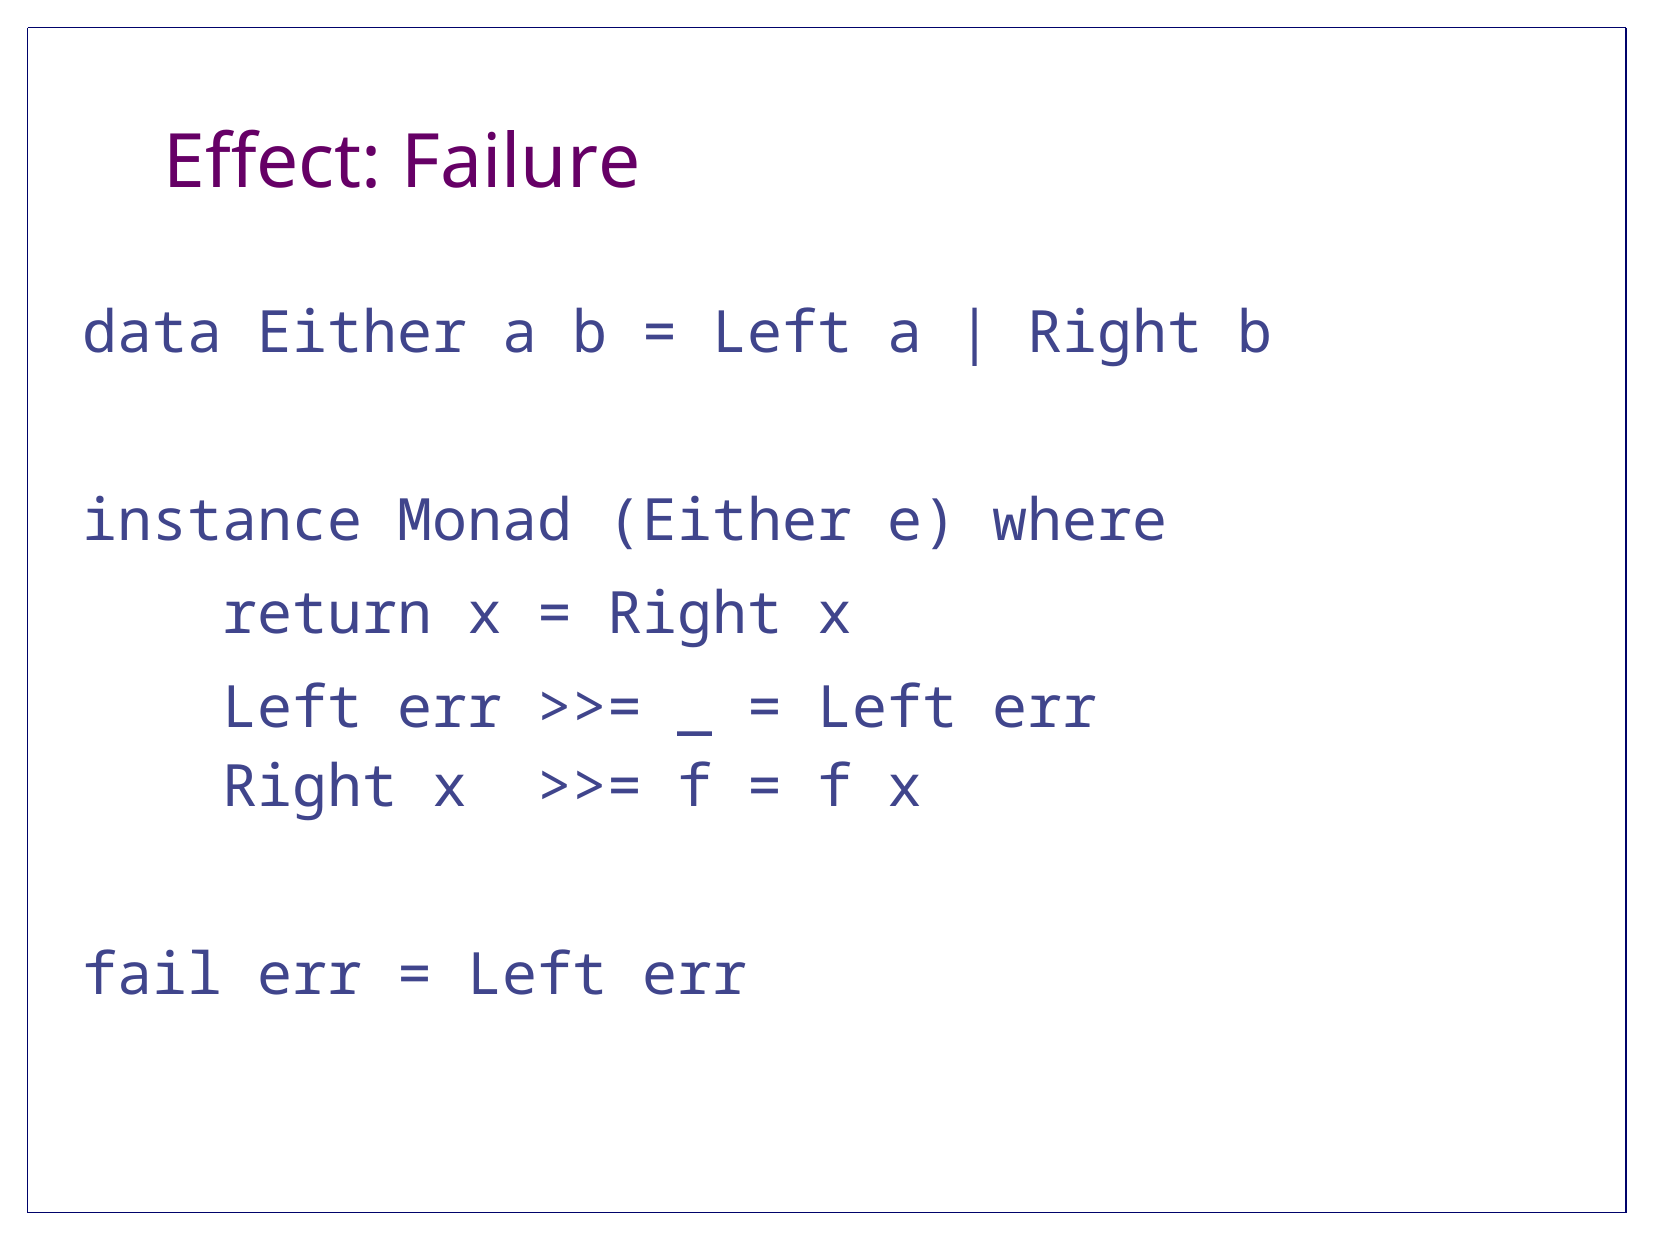

# Effect: Failure
data Either a b = Left a | Right b
instance Monad (Either e) where
 return x = Right x
 Left err >>= _ = Left err
 Right x >>= f = f x
fail err = Left err